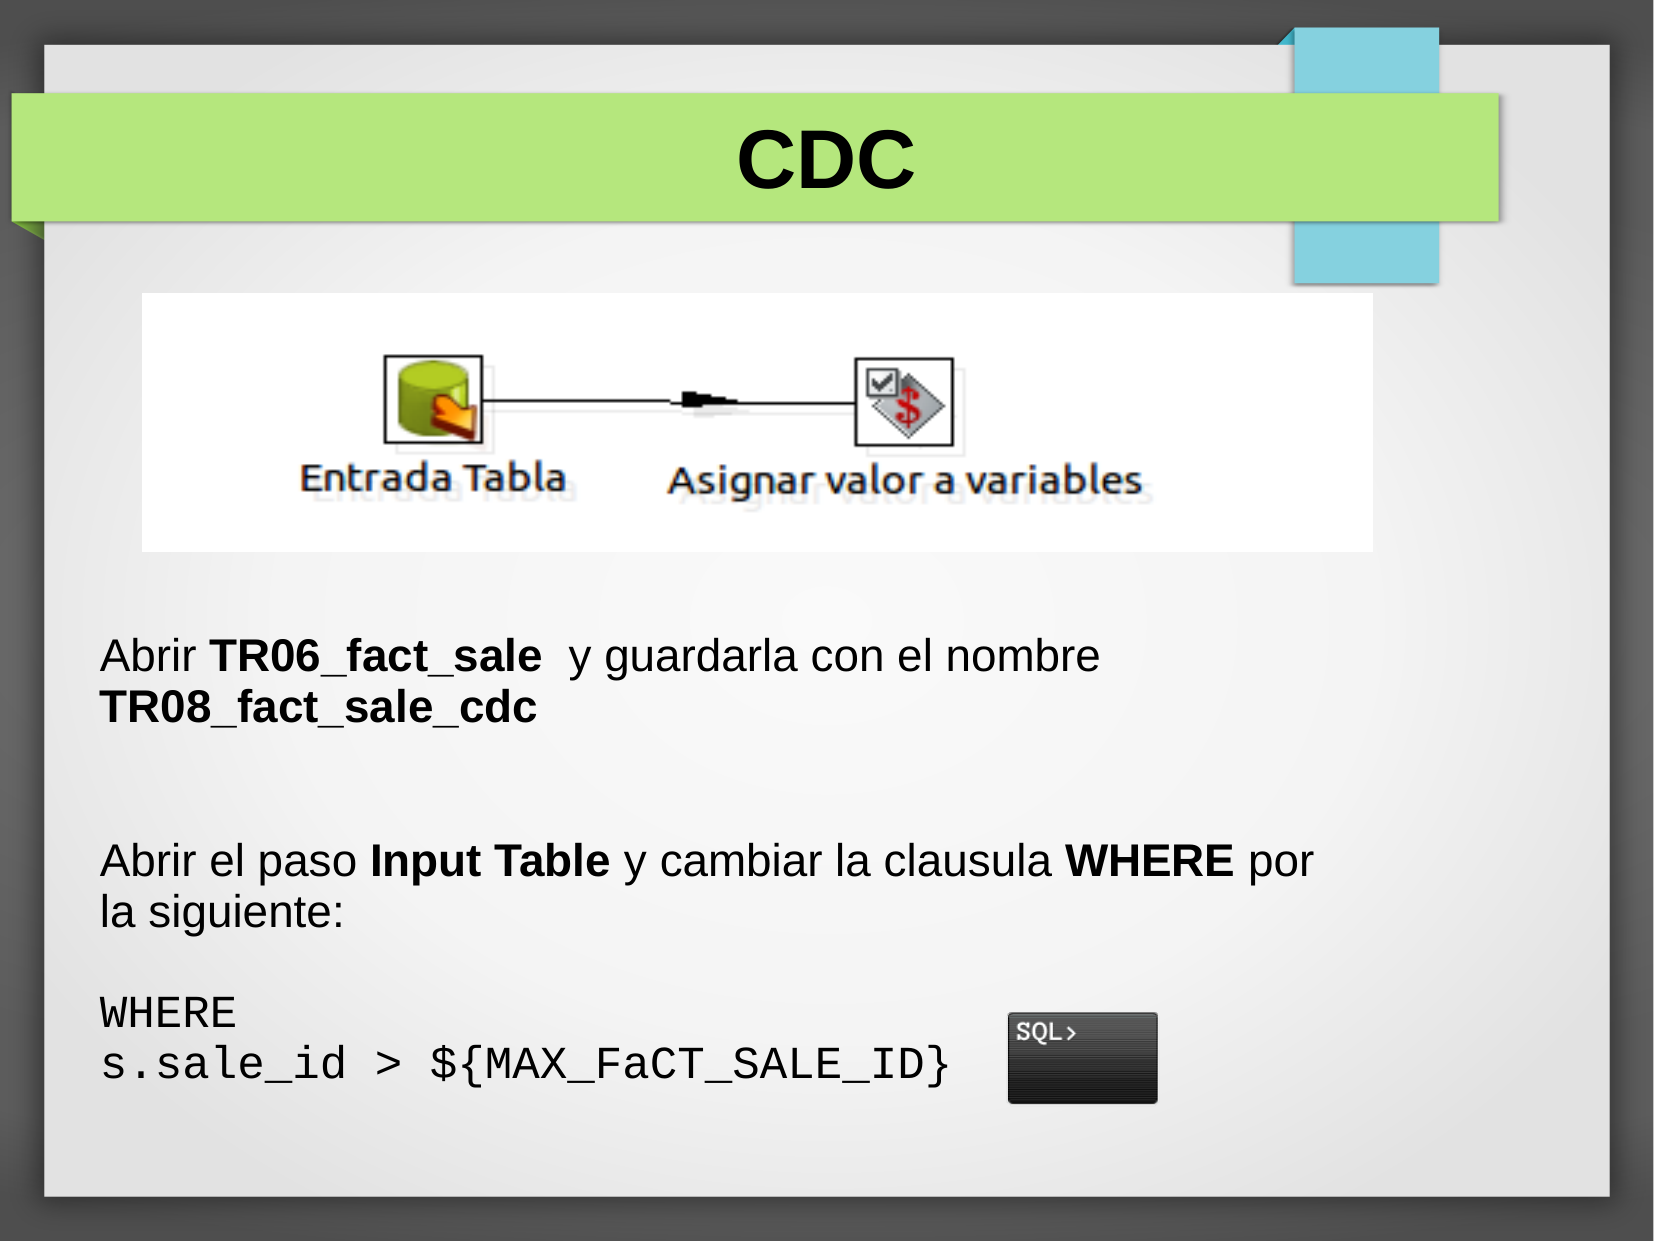

# CDC
Abrir TR06_fact_sale y guardarla con el nombre TR08_fact_sale_cdc
Abrir el paso Input Table y cambiar la clausula WHERE por la siguiente:
WHERE
s.sale_id > ${MAX_FaCT_SALE_ID}